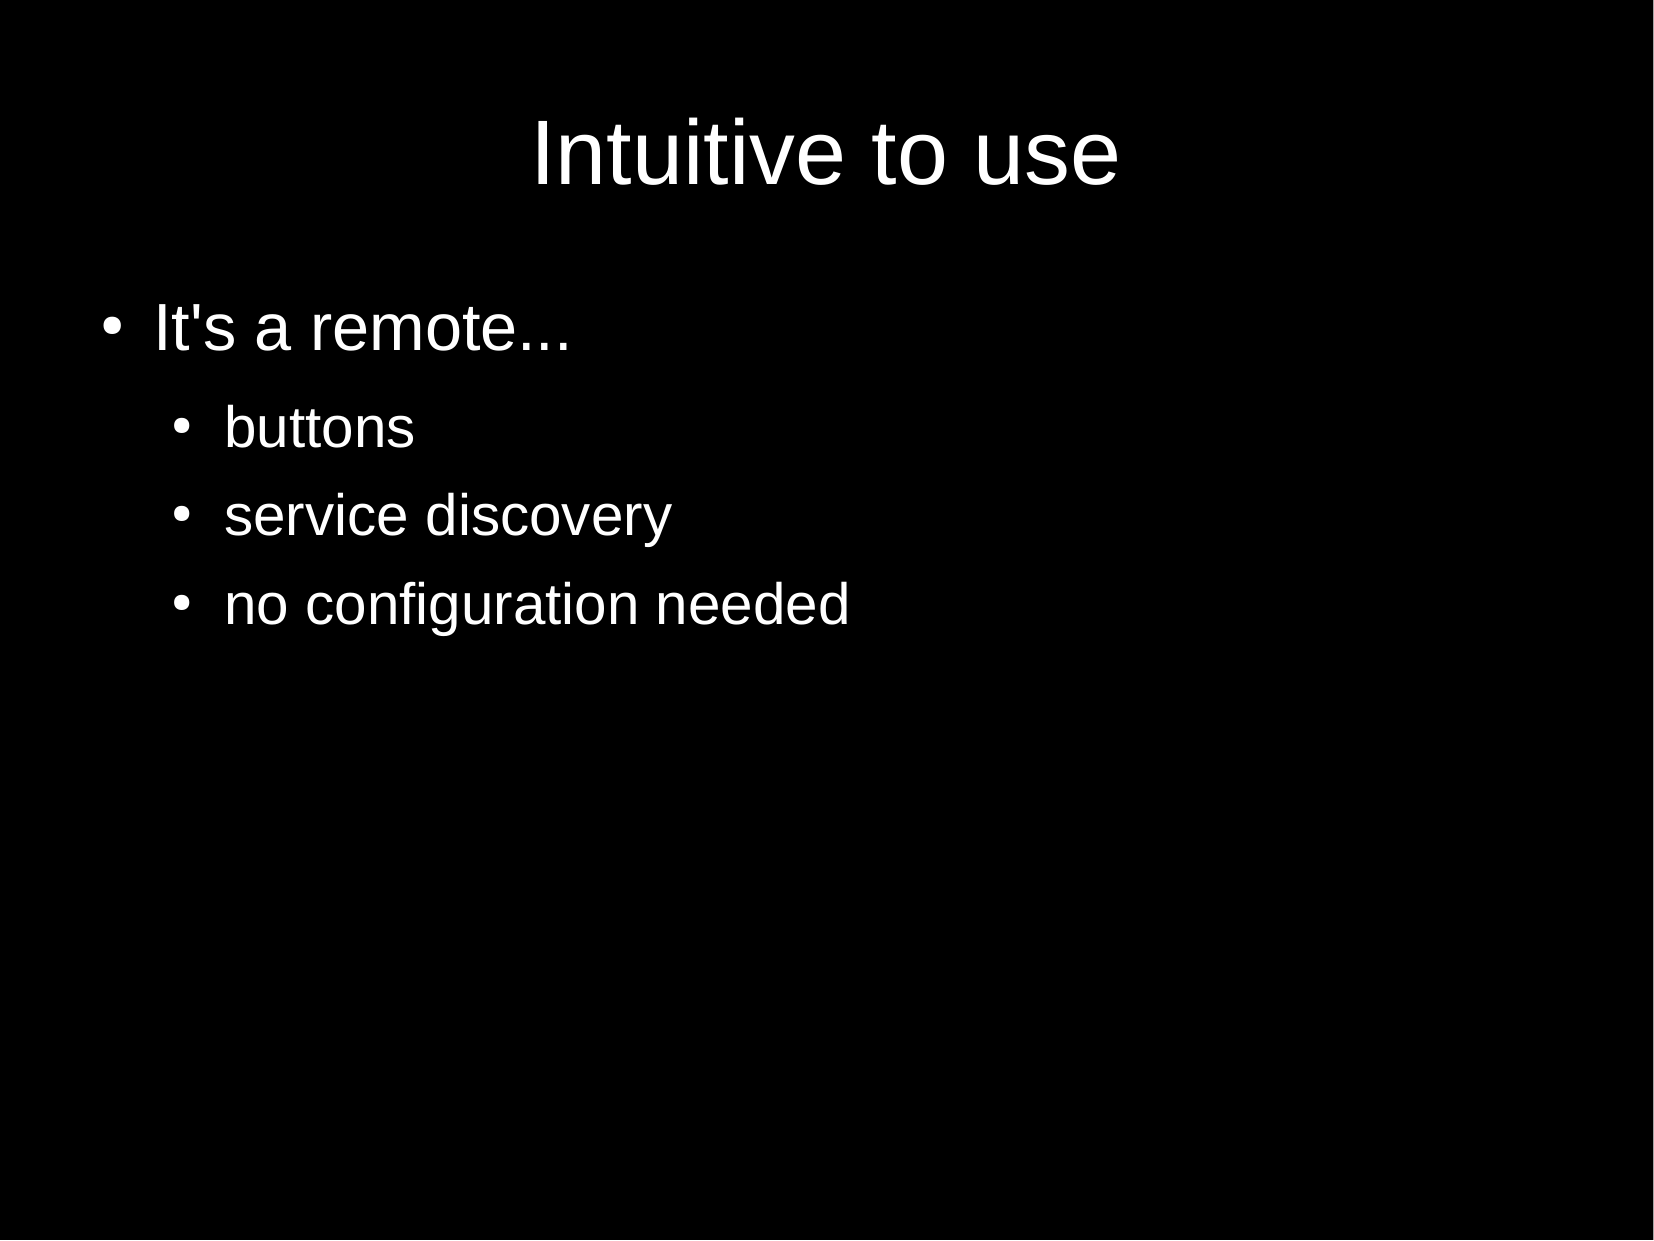

# Intuitive to use
It's a remote...
buttons
service discovery
no configuration needed